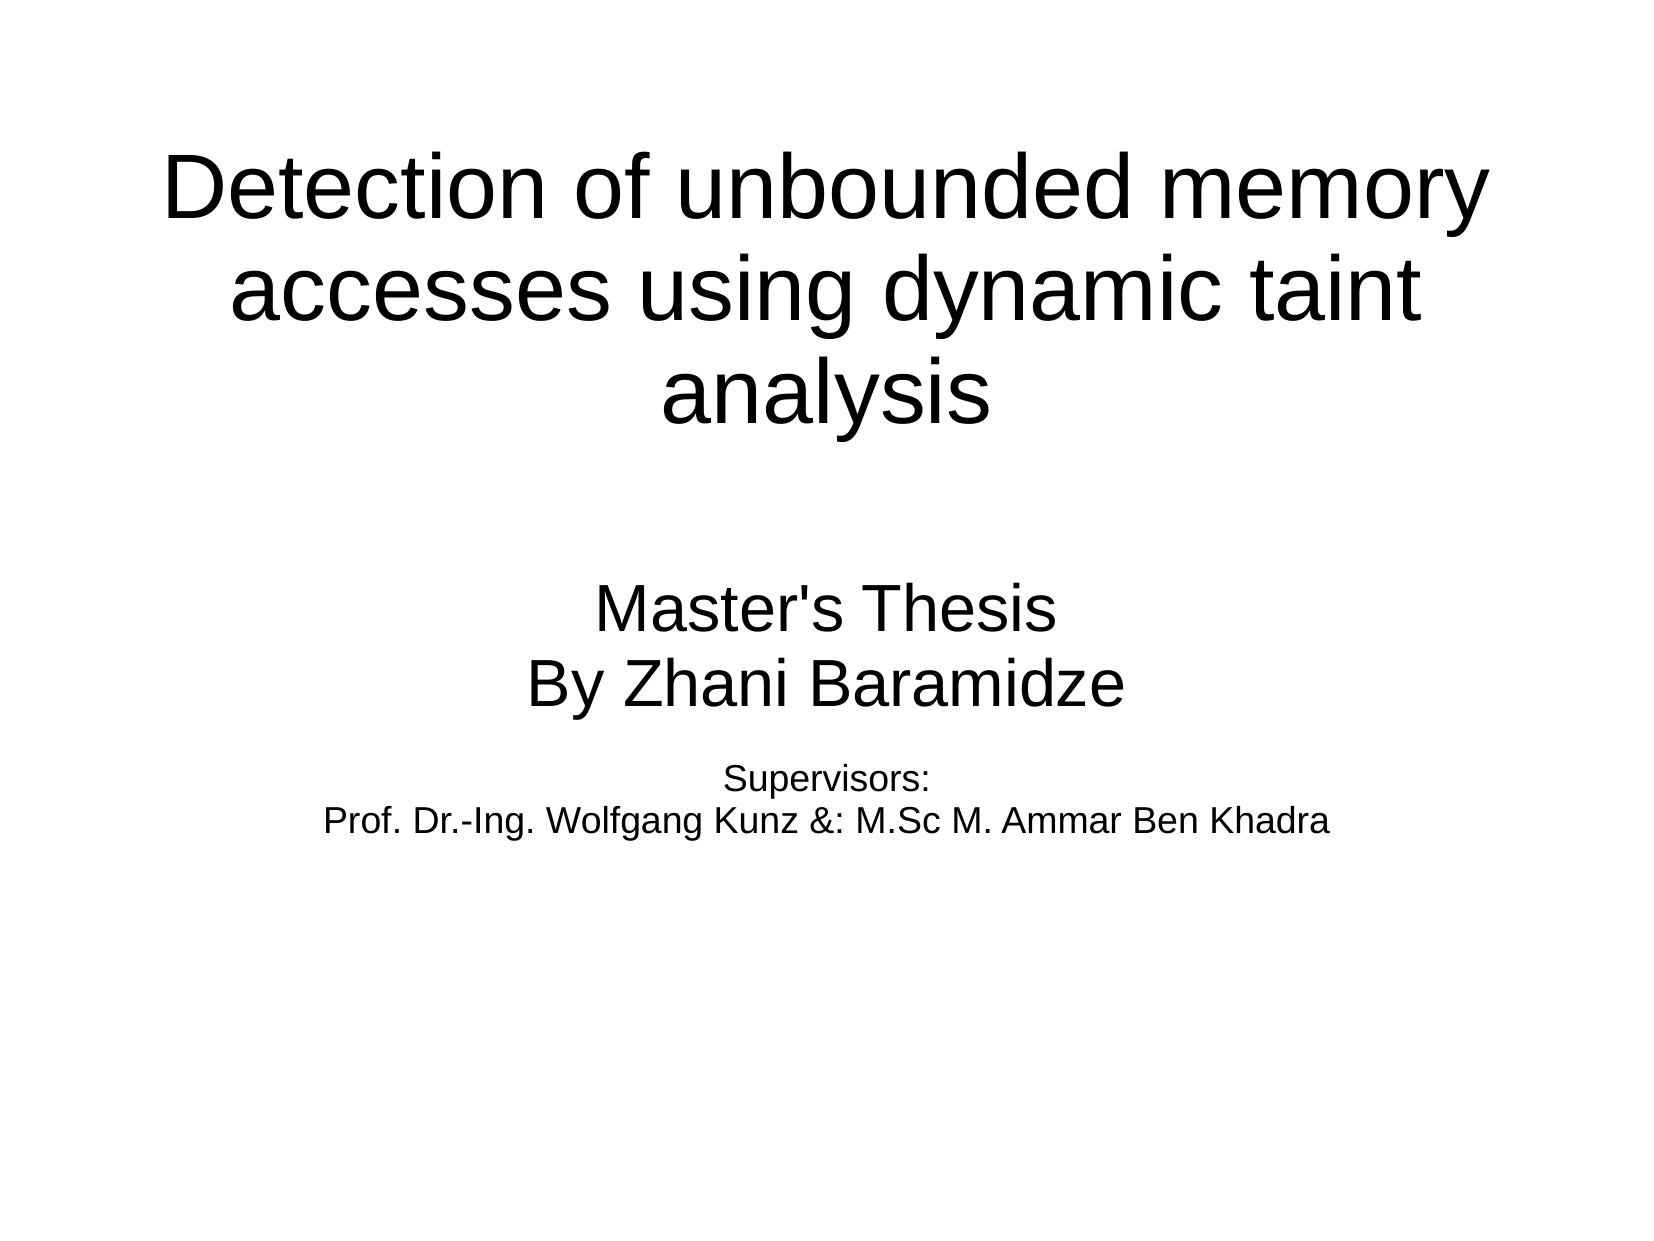

# Detection of unbounded memory accesses using dynamic taint analysis
Master's Thesis
By Zhani Baramidze
Supervisors:
Prof. Dr.-Ing. Wolfgang Kunz &: M.Sc M. Ammar Ben Khadra